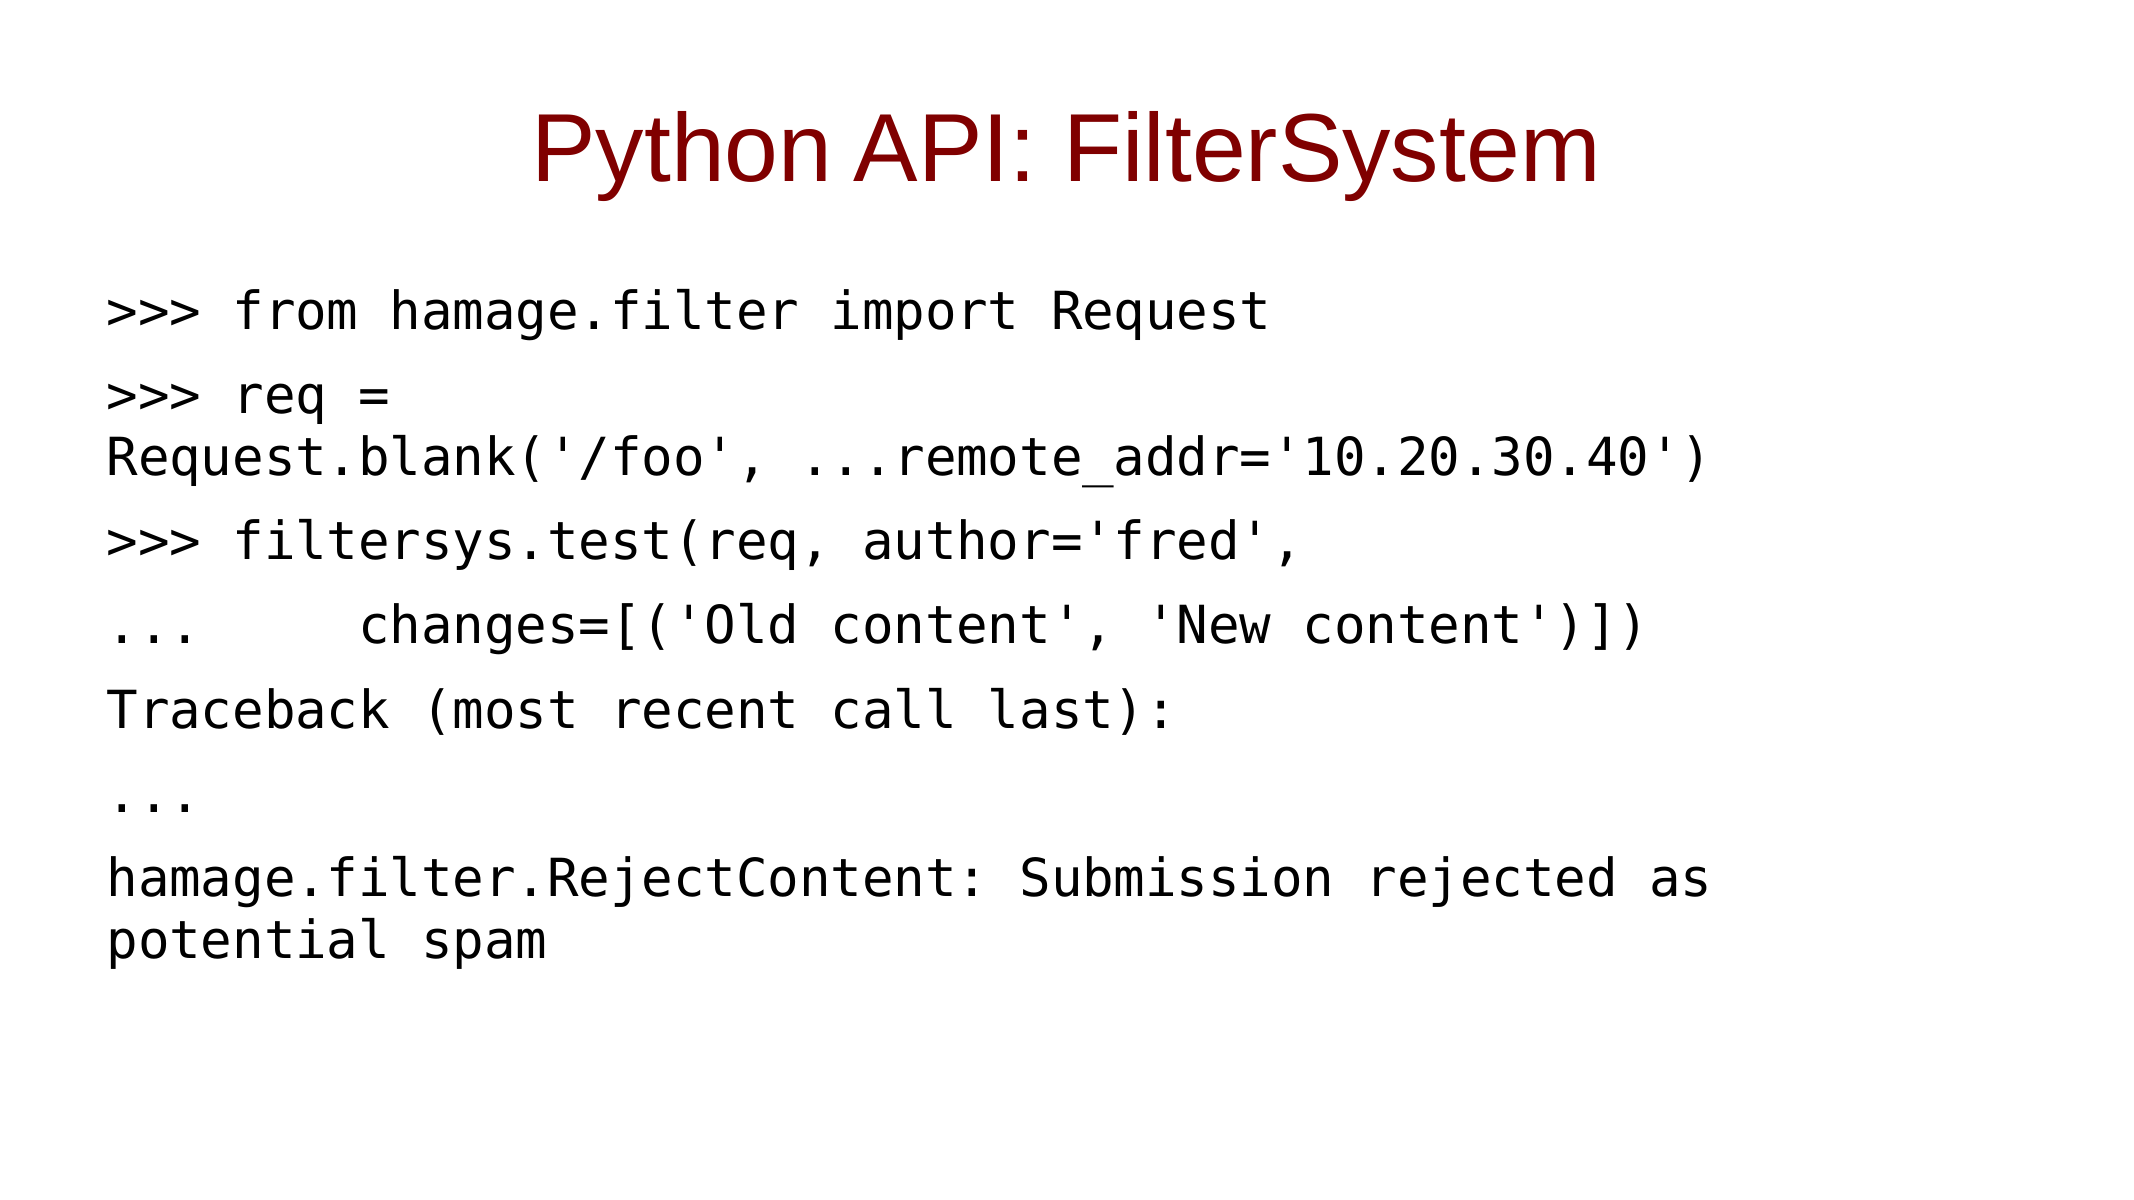

# Python API: FilterSystem
>>> from hamage.filter import Request
>>> req = Request.blank('/foo', ...remote_addr='10.20.30.40')
>>> filtersys.test(req, author='fred',
... changes=[('Old content', 'New content')])
Traceback (most recent call last):
...
hamage.filter.RejectContent: Submission rejected as potential spam